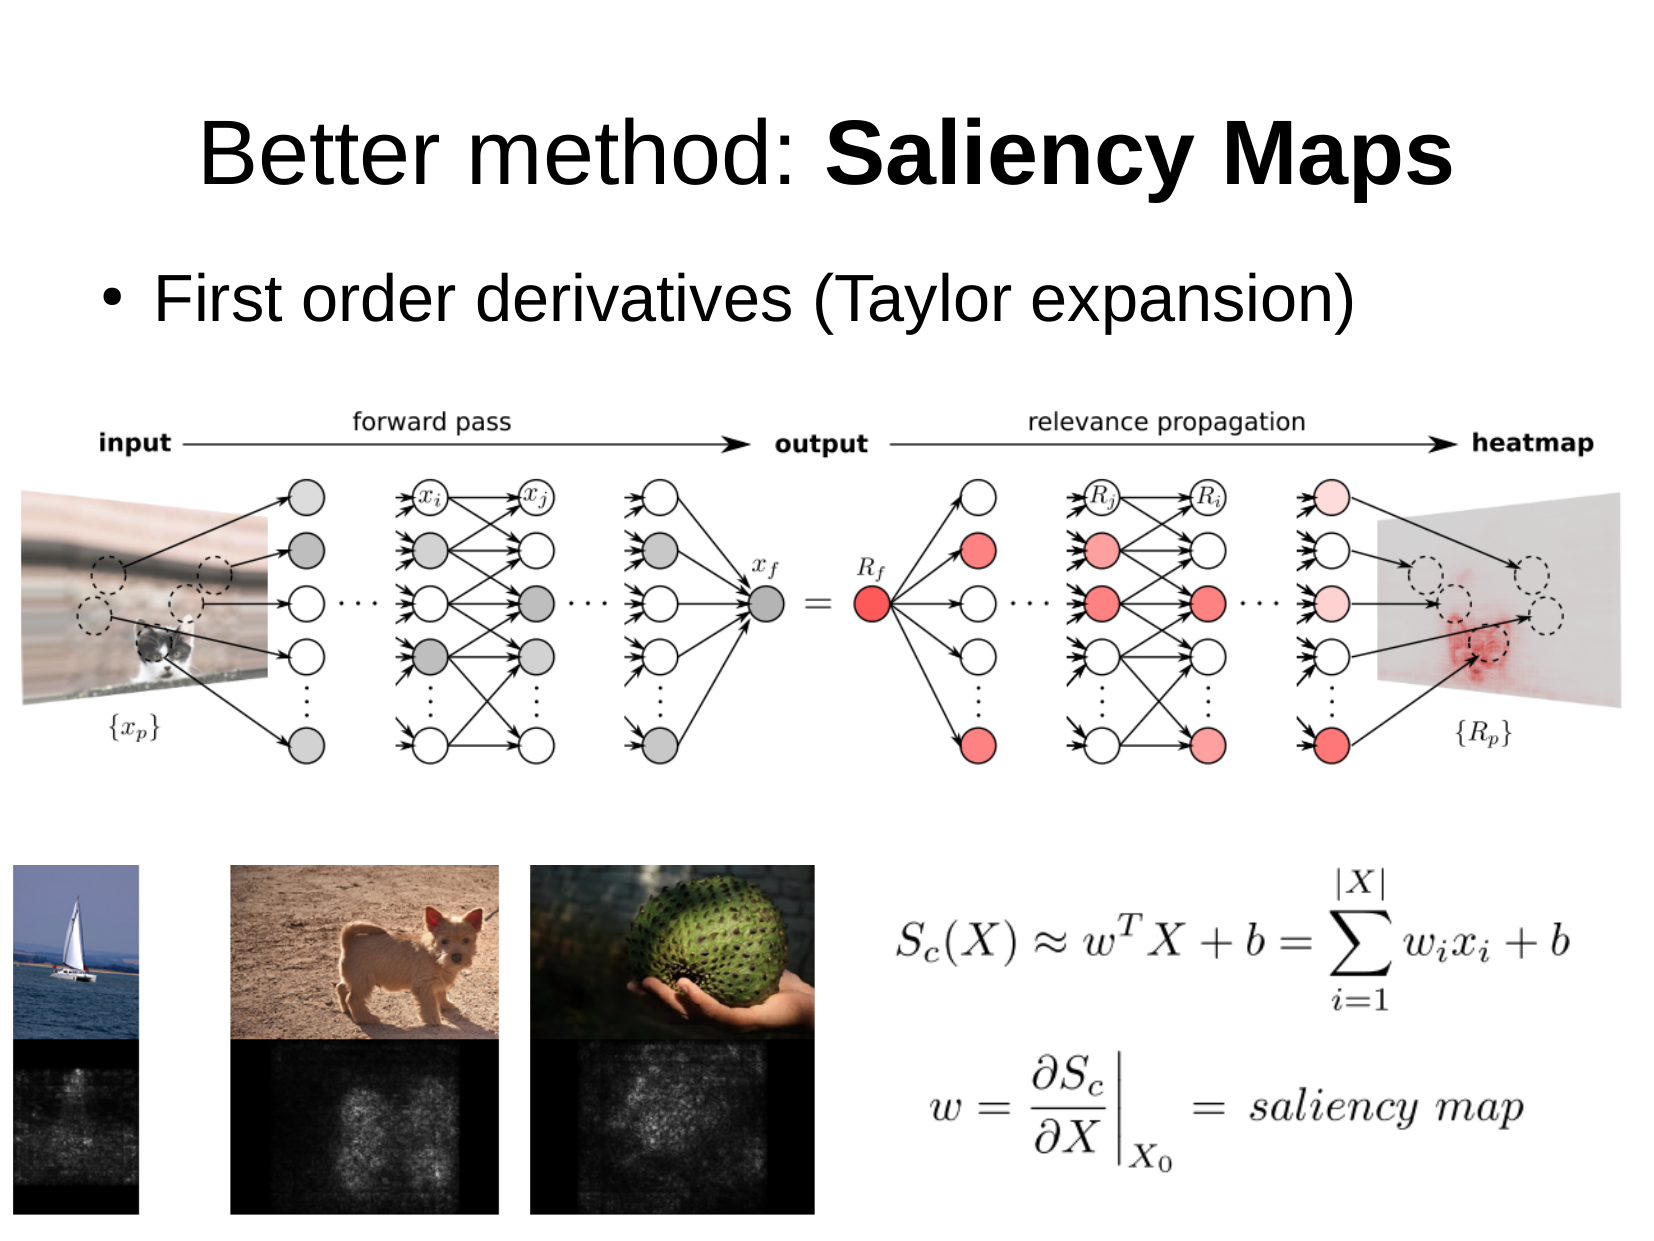

# Better method: Saliency Maps
First order derivatives (Taylor expansion)